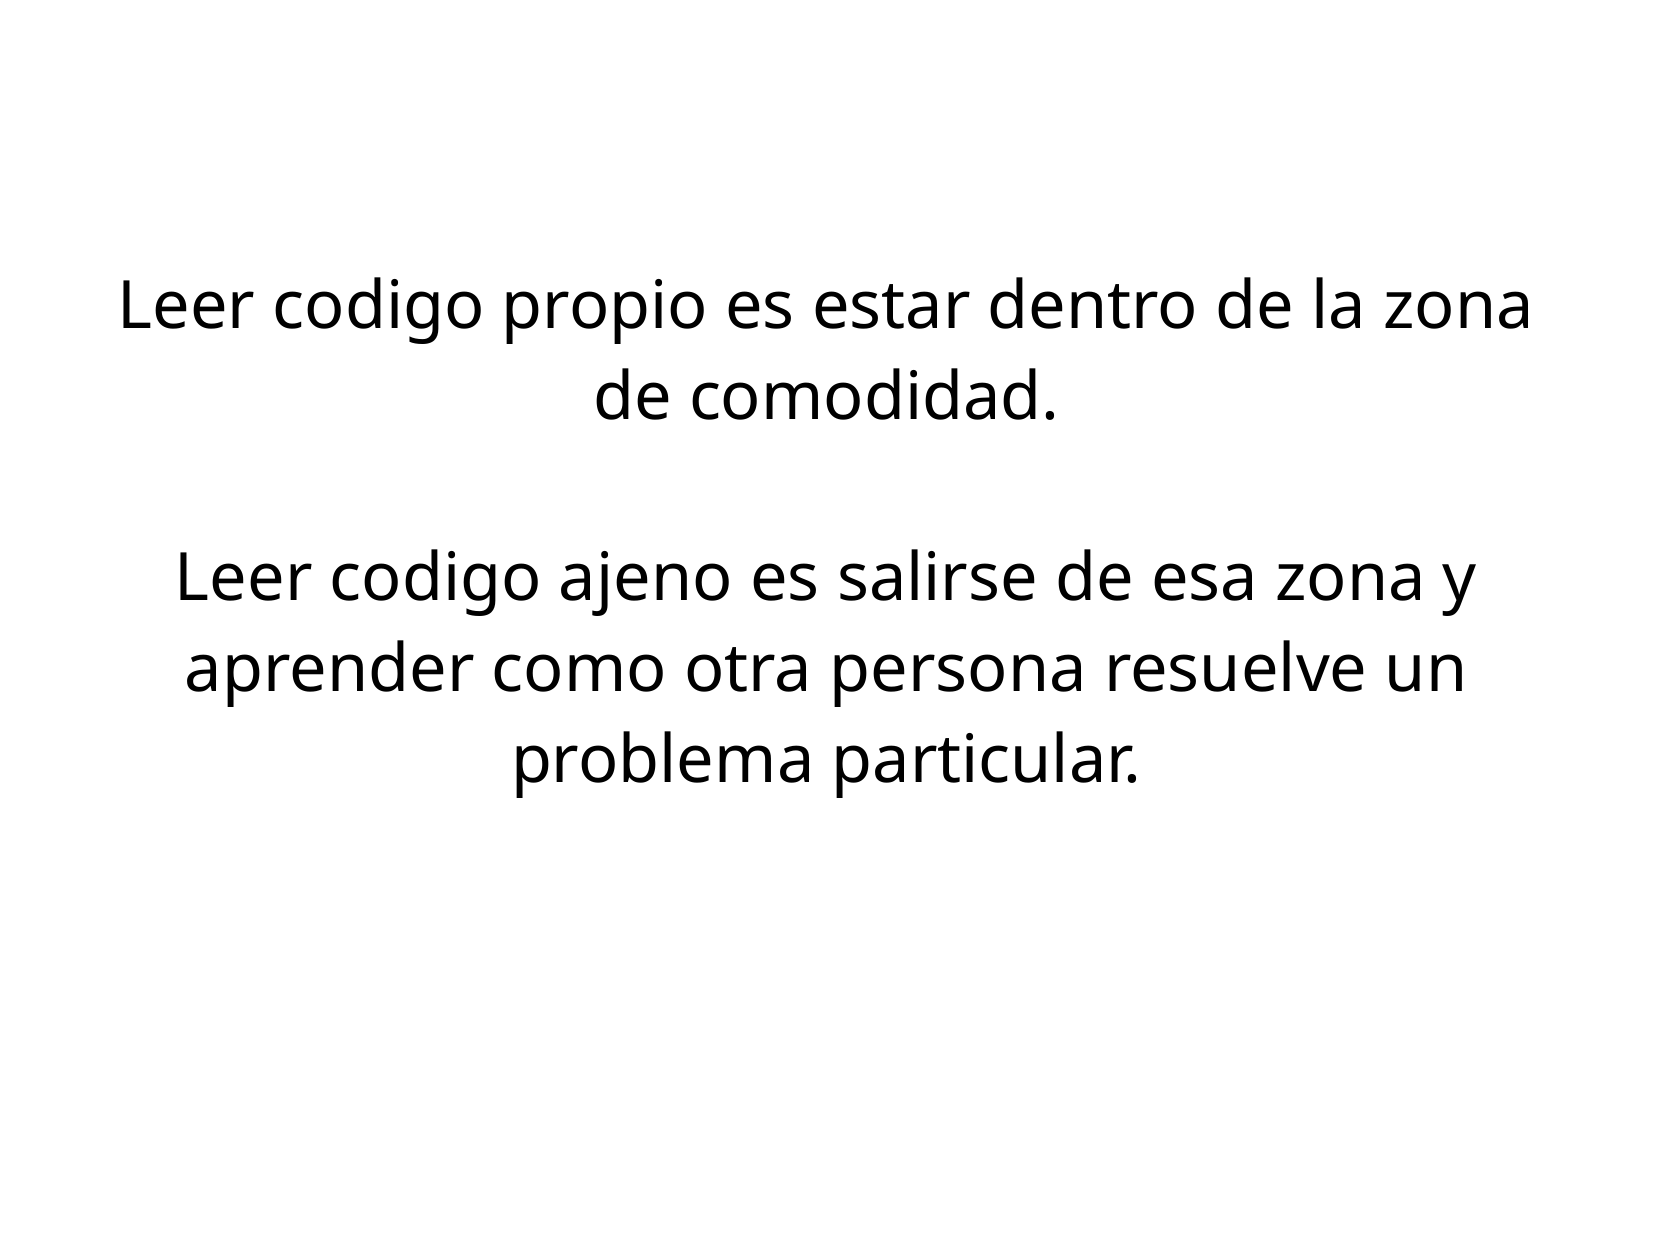

# Leer codigo propio es estar dentro de la zona de comodidad.
Leer codigo ajeno es salirse de esa zona y aprender como otra persona resuelve un problema particular.